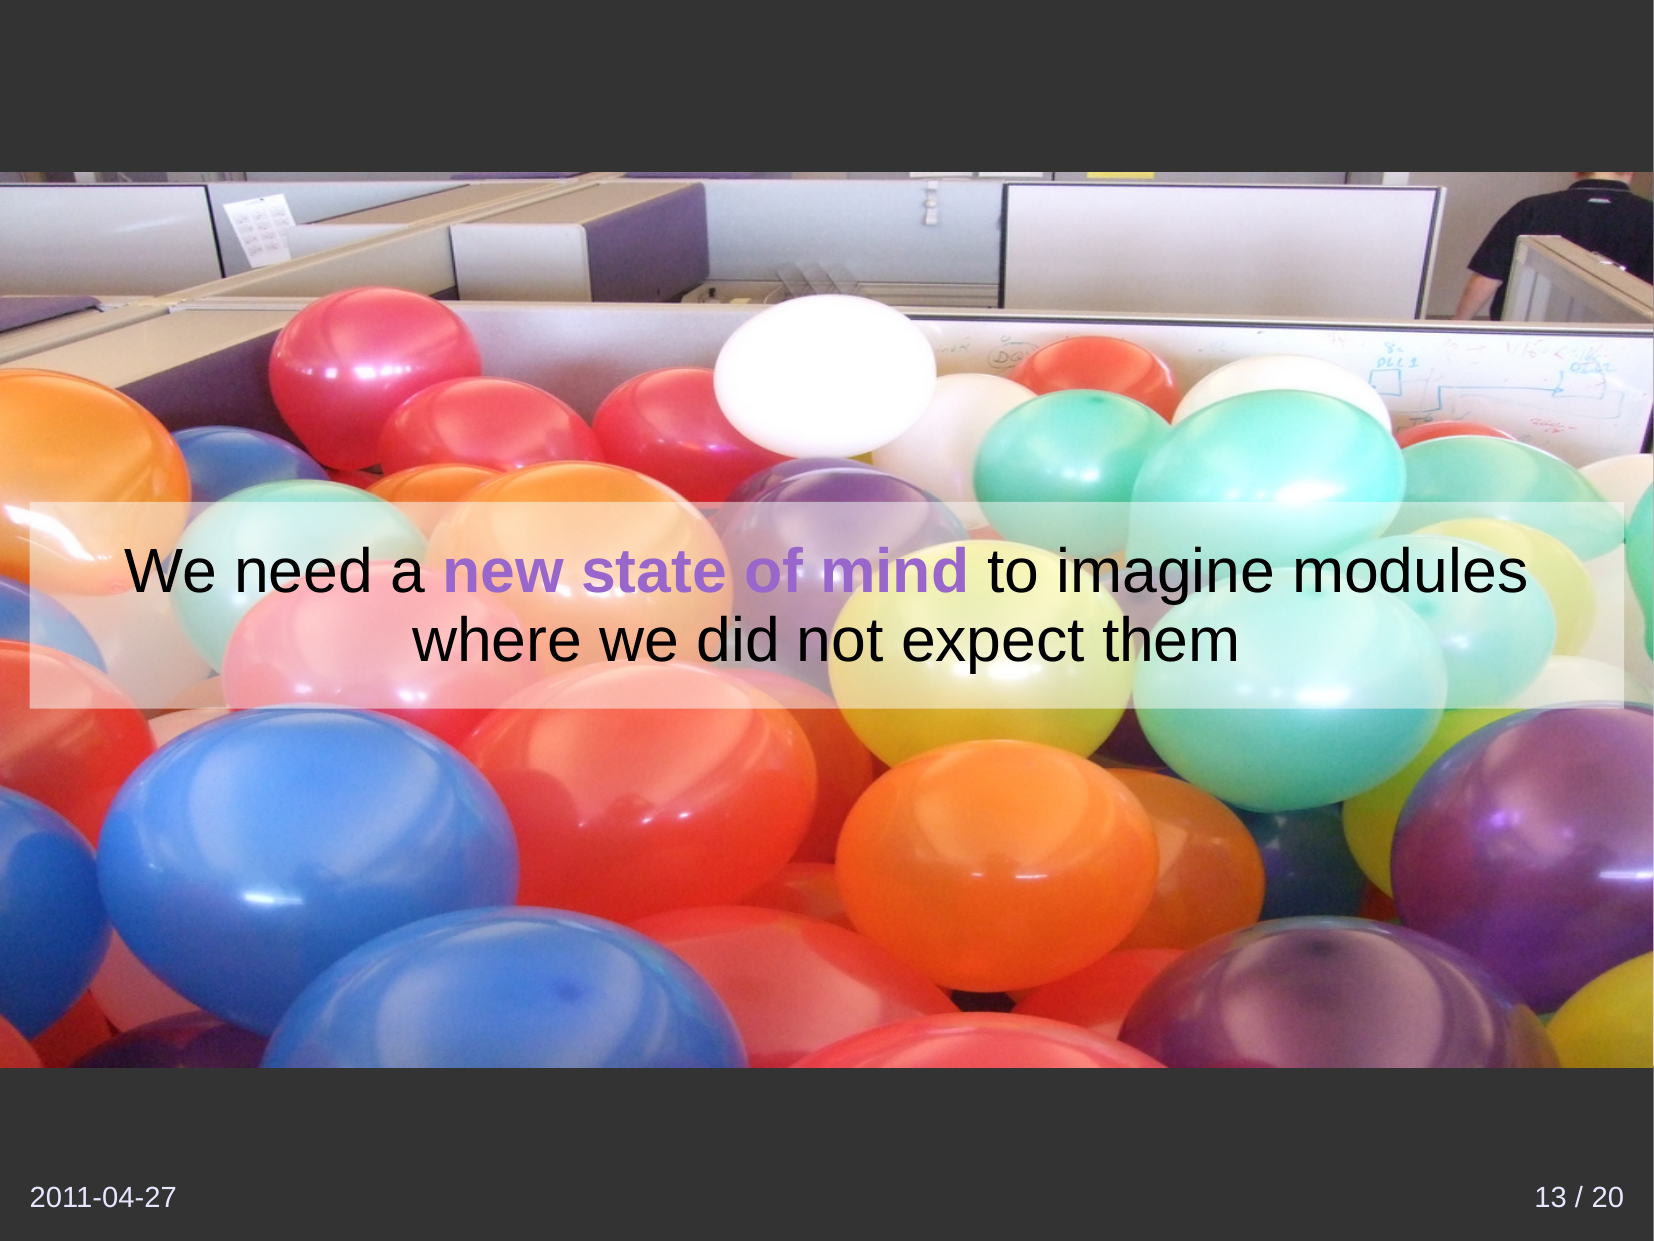

# We need a new state of mind to imagine modules where we did not expect them
2011-04-27
13